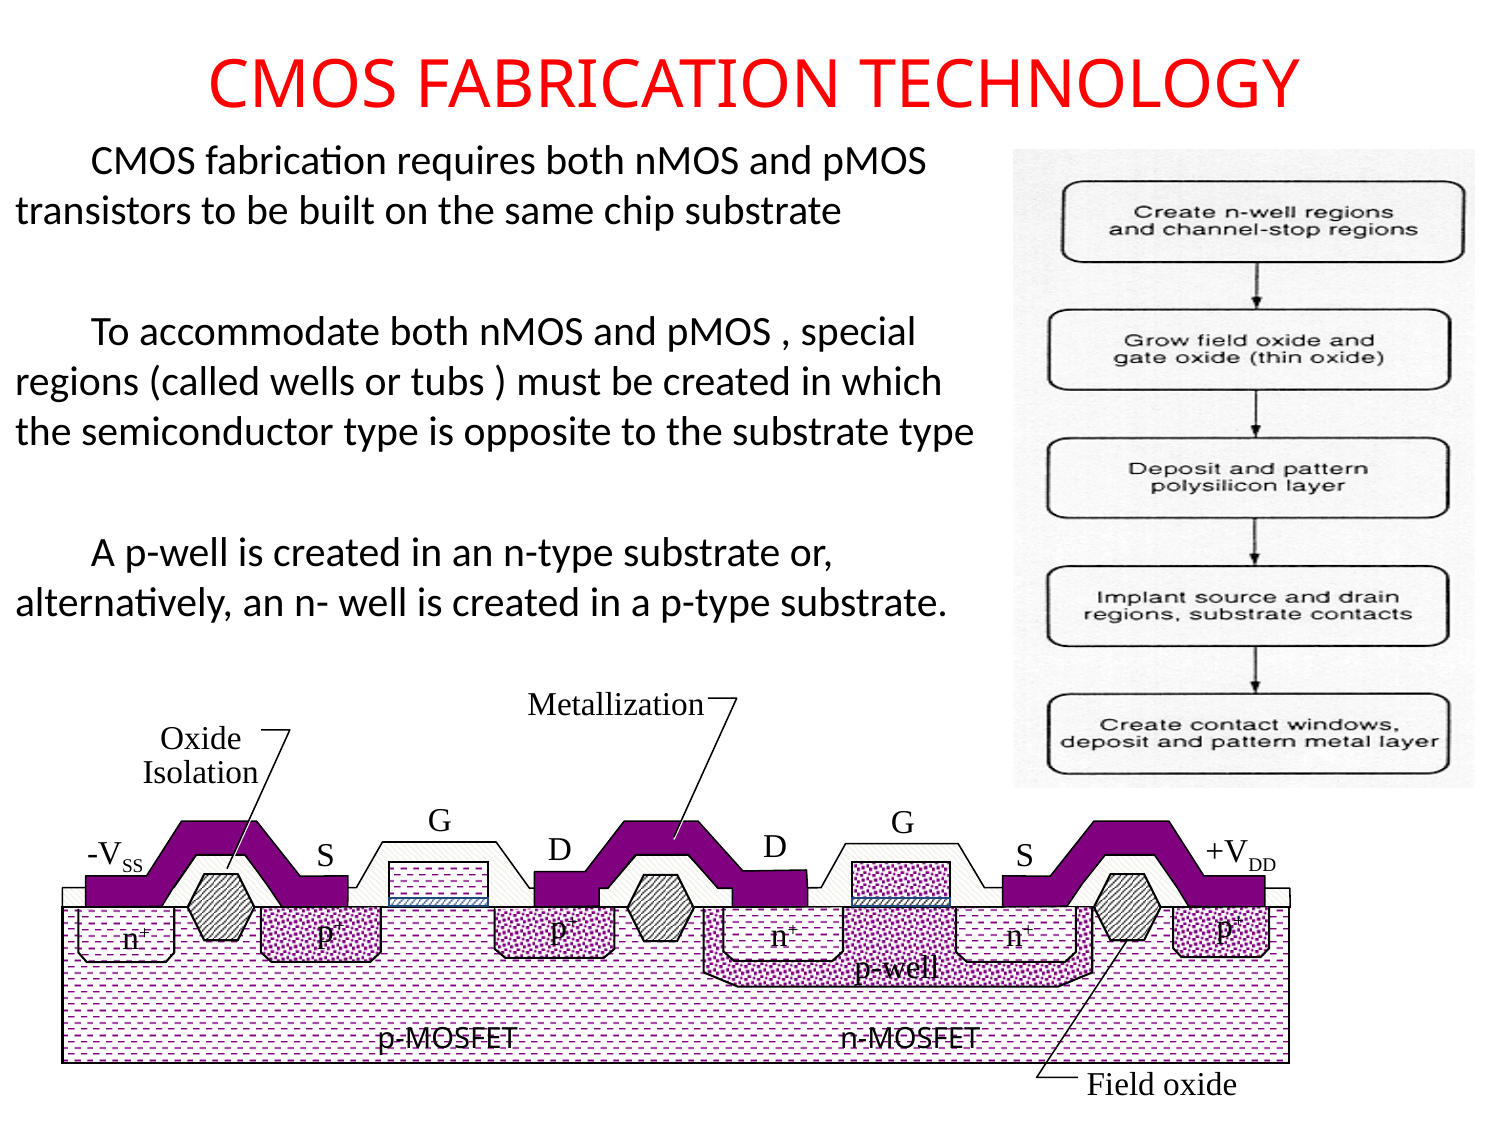

# CMOS FABRICATION TECHNOLOGY
CMOS fabrication requires both nMOS and pMOS transistors to be built on the same chip substrate
To accommodate both nMOS and pMOS , special regions (called wells or tubs ) must be created in which the semiconductor type is opposite to the substrate type
A p-well is created in an n-type substrate or, alternatively, an n- well is created in a p-type substrate.
Oxide
Isolation
G
G
D
D
+VDD
-VSS
S
S
p+
p+
p+
n+
n+
n+
p-well
Field oxide
Metallization
p-MOSFET
n-MOSFET